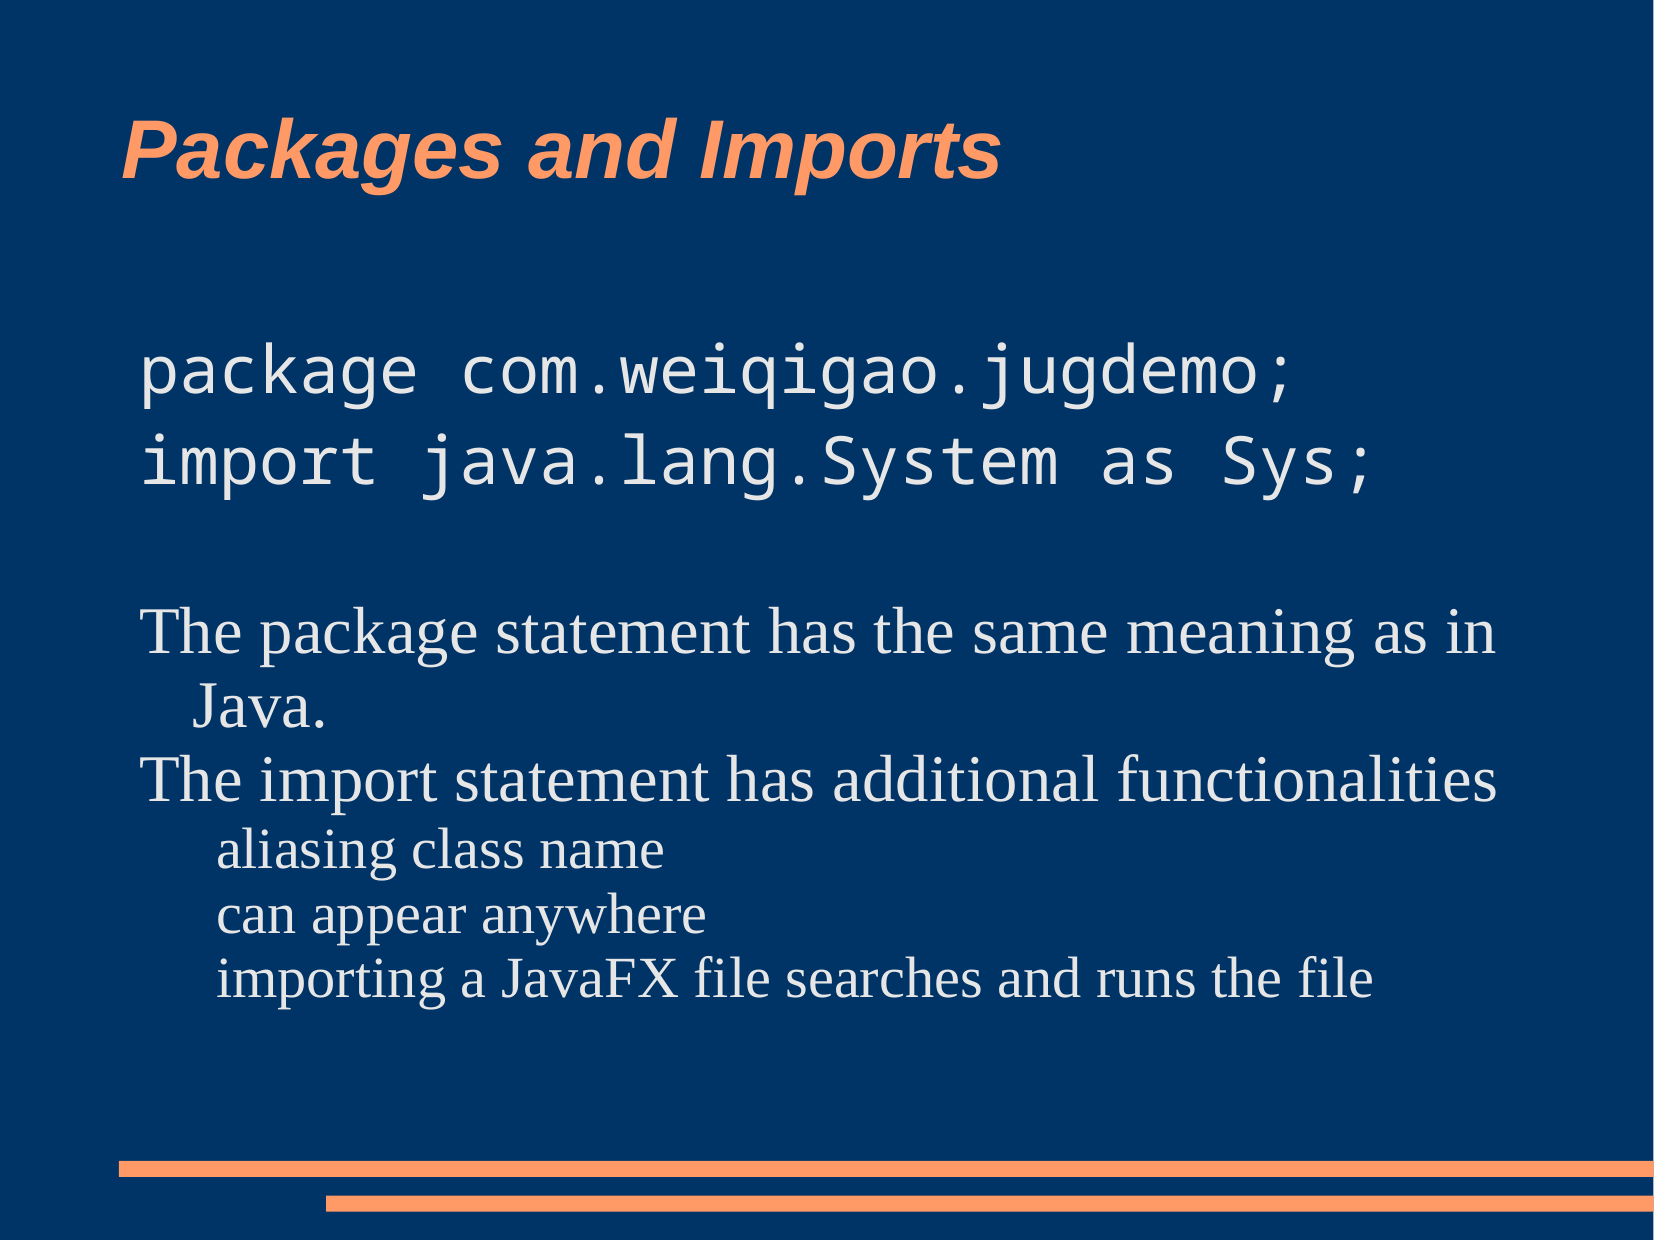

# Packages and Imports
package com.weiqigao.jugdemo;
import java.lang.System as Sys;
The package statement has the same meaning as in Java.
The import statement has additional functionalities
aliasing class name
can appear anywhere
importing a JavaFX file searches and runs the file